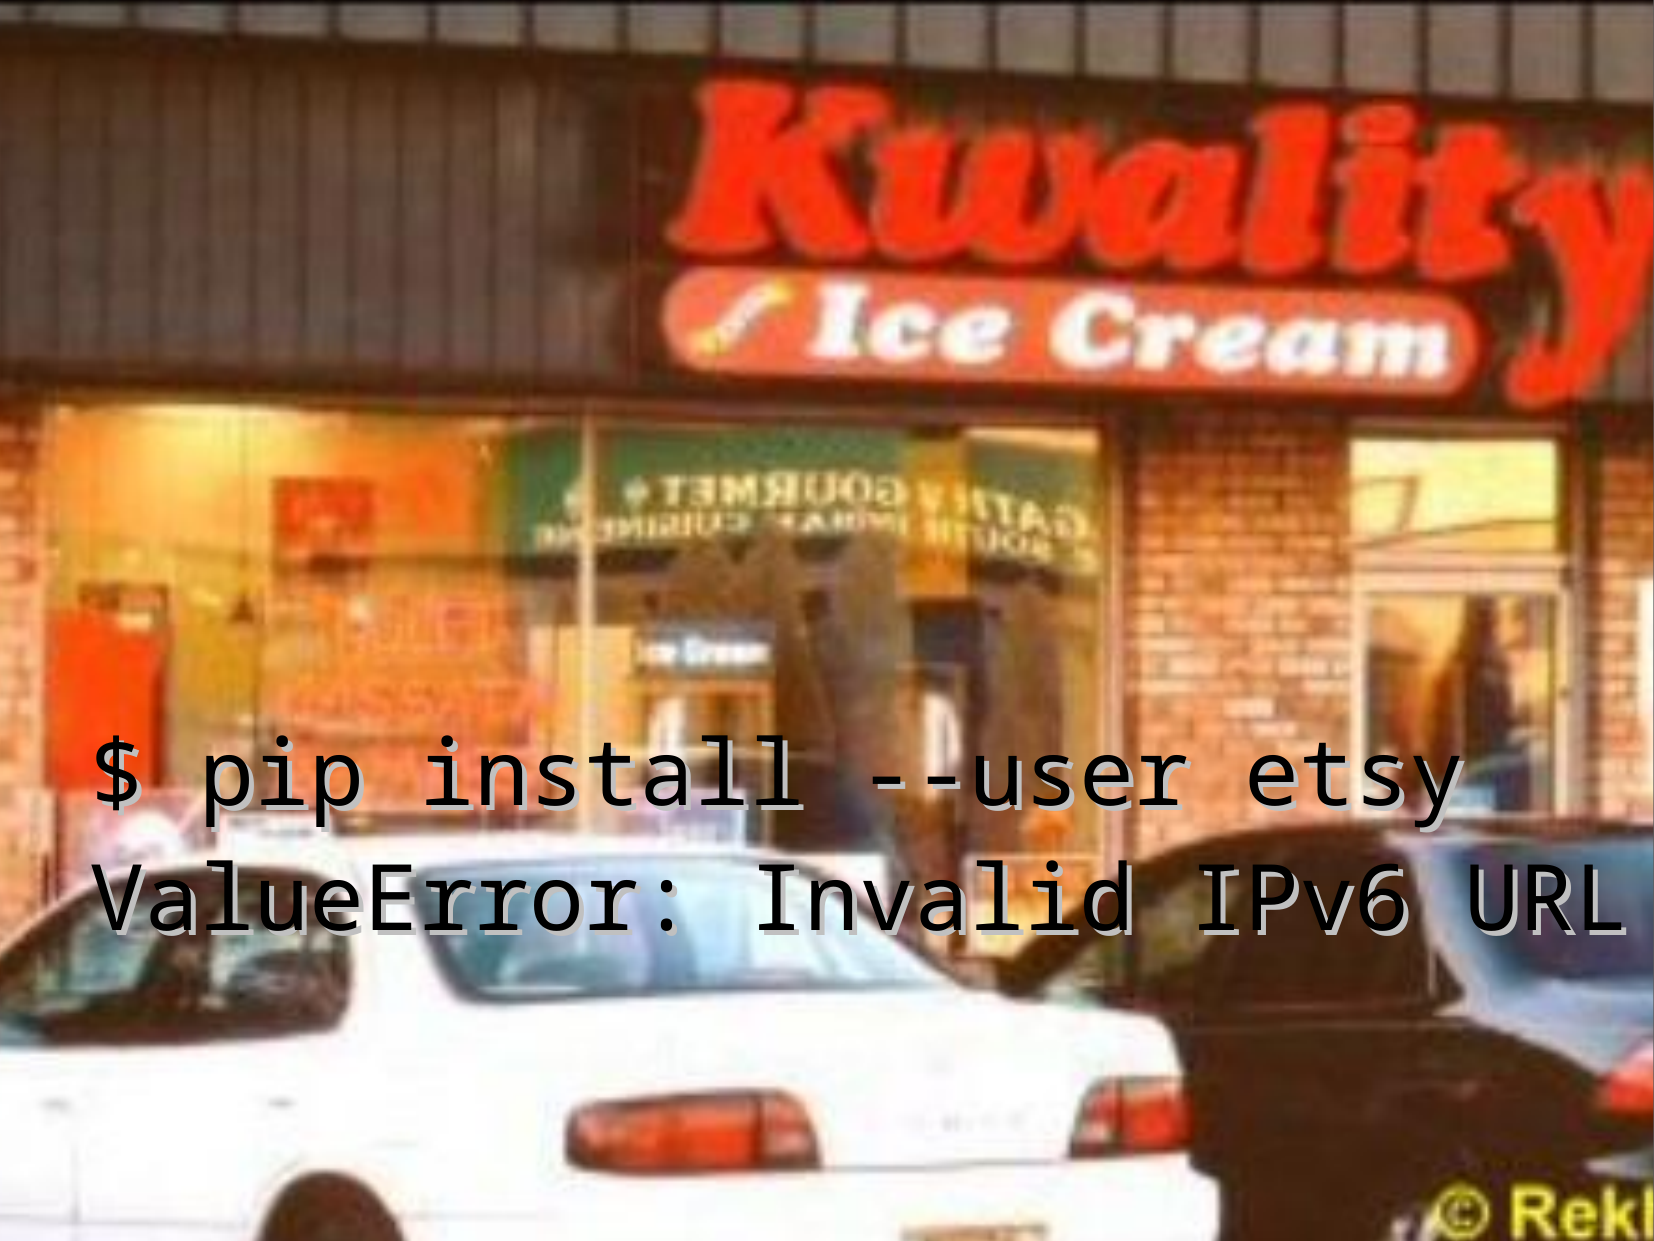

$ pip install --user etsy
ValueError: Invalid IPv6 URL